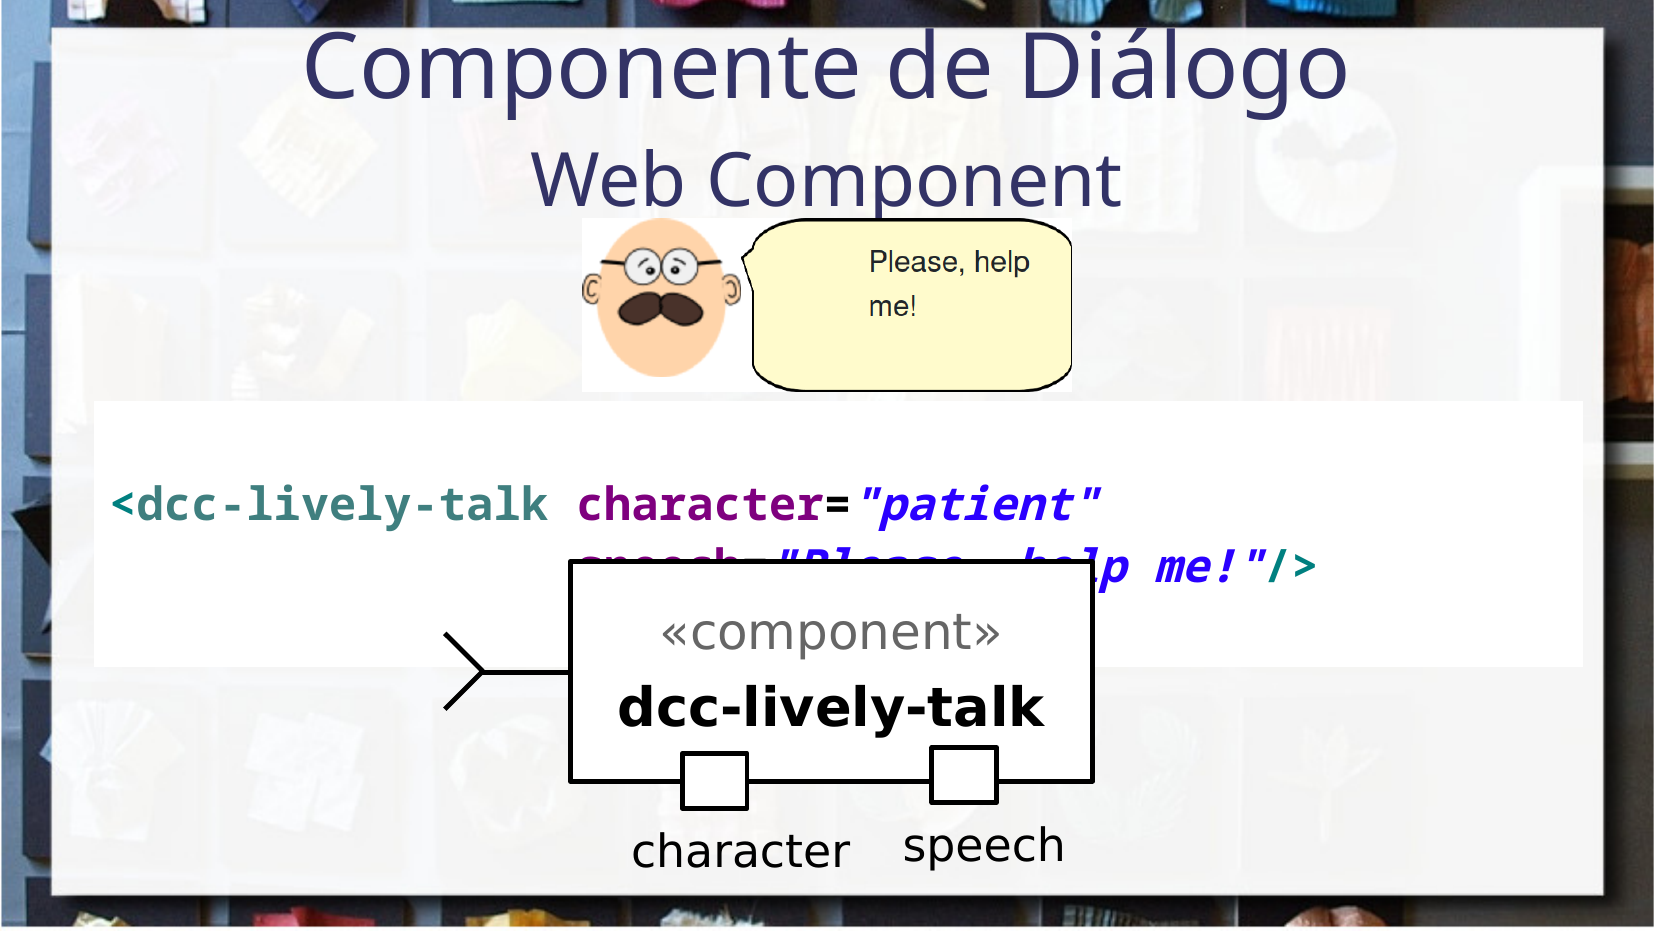

# Componente de Diálogo Web Component
| <dcc-lively-talk character="patient" speech="Please, help me!"/> |
| --- |
«component»
dcc-lively-talk
speech
character